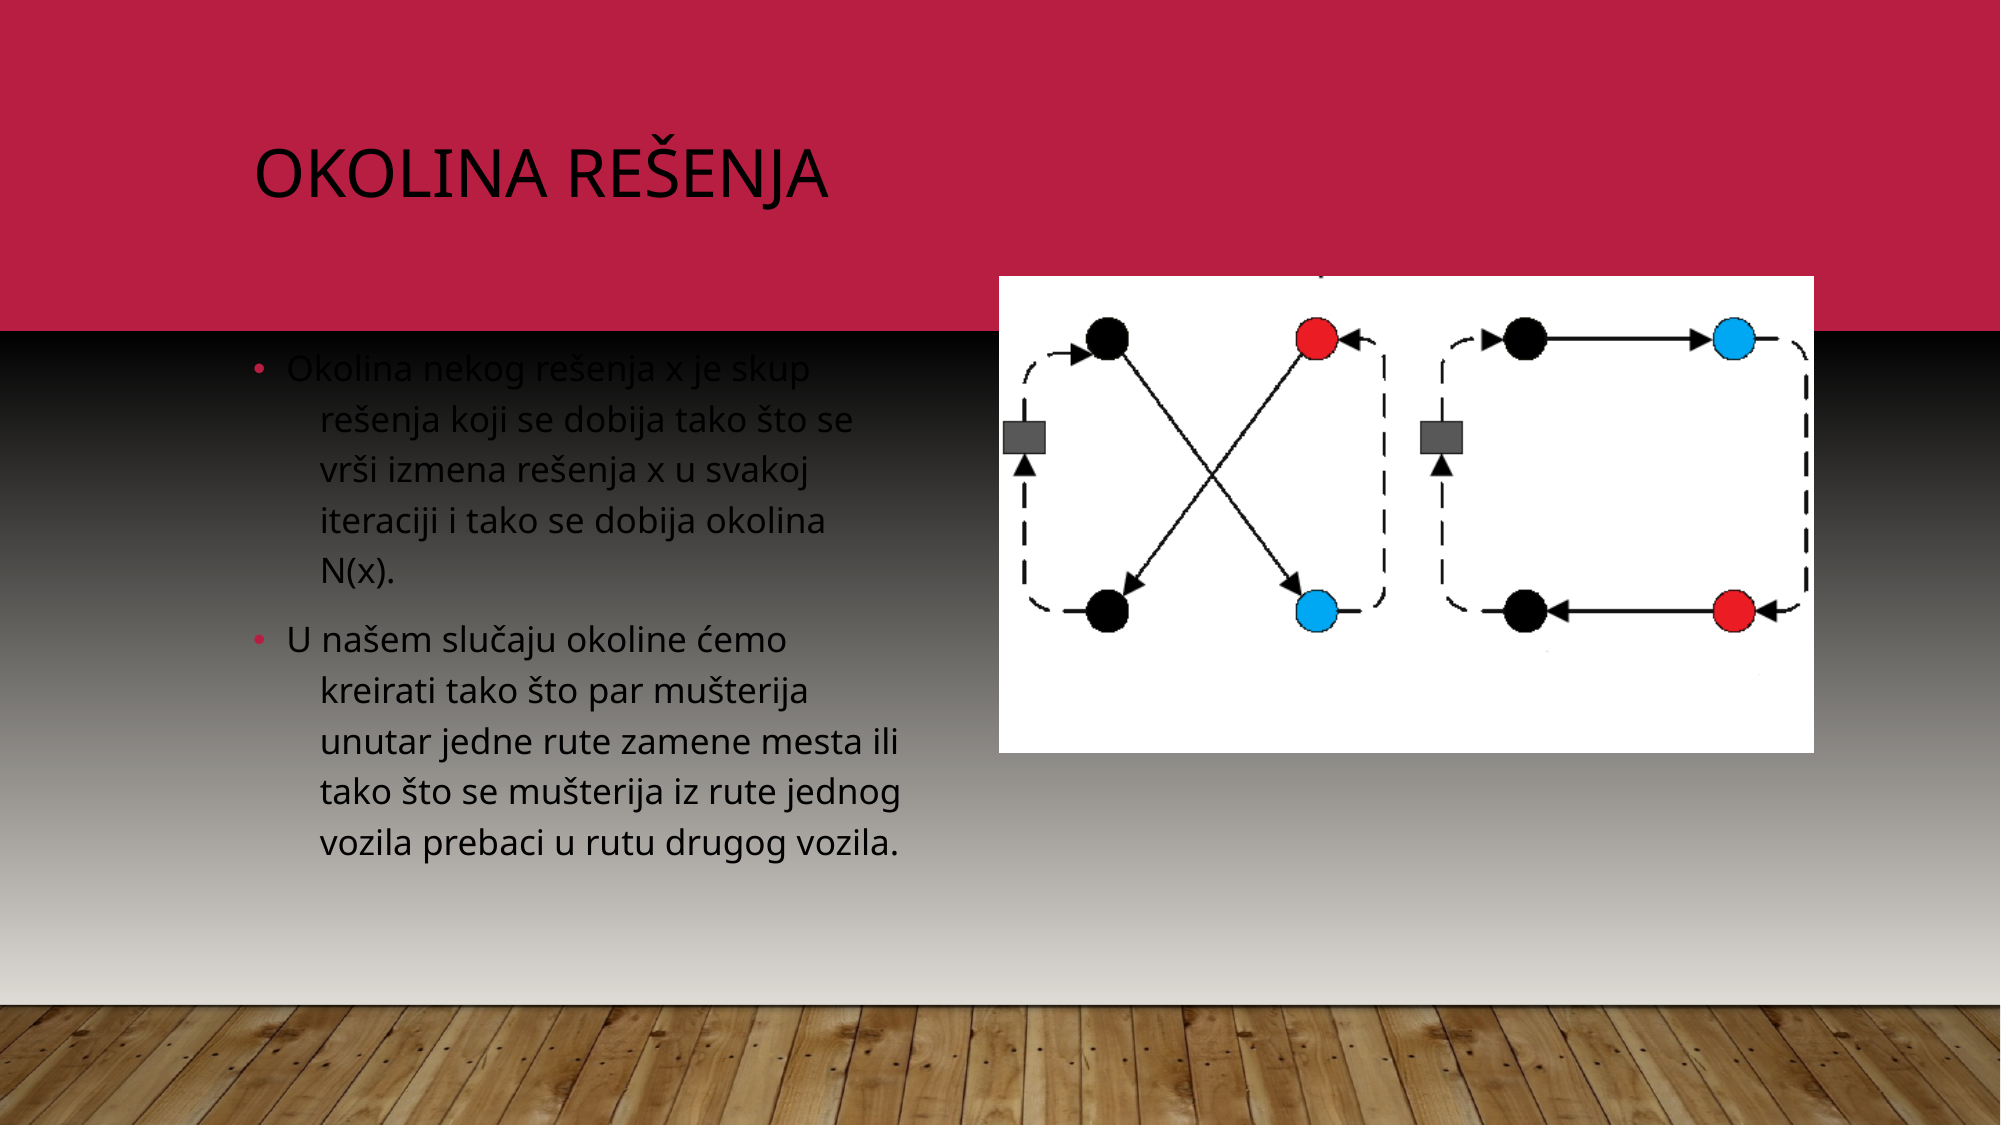

# Okolina Rešenja
Okolina nekog rešenja x je skup rešenja koji se dobija tako što se vrši izmena rešenja x u svakoj iteraciji i tako se dobija okolina N(x).
U našem slučaju okoline ćemo kreirati tako što par mušterija unutar jedne rute zamene mesta ili tako što se mušterija iz rute jednog vozila prebaci u rutu drugog vozila.